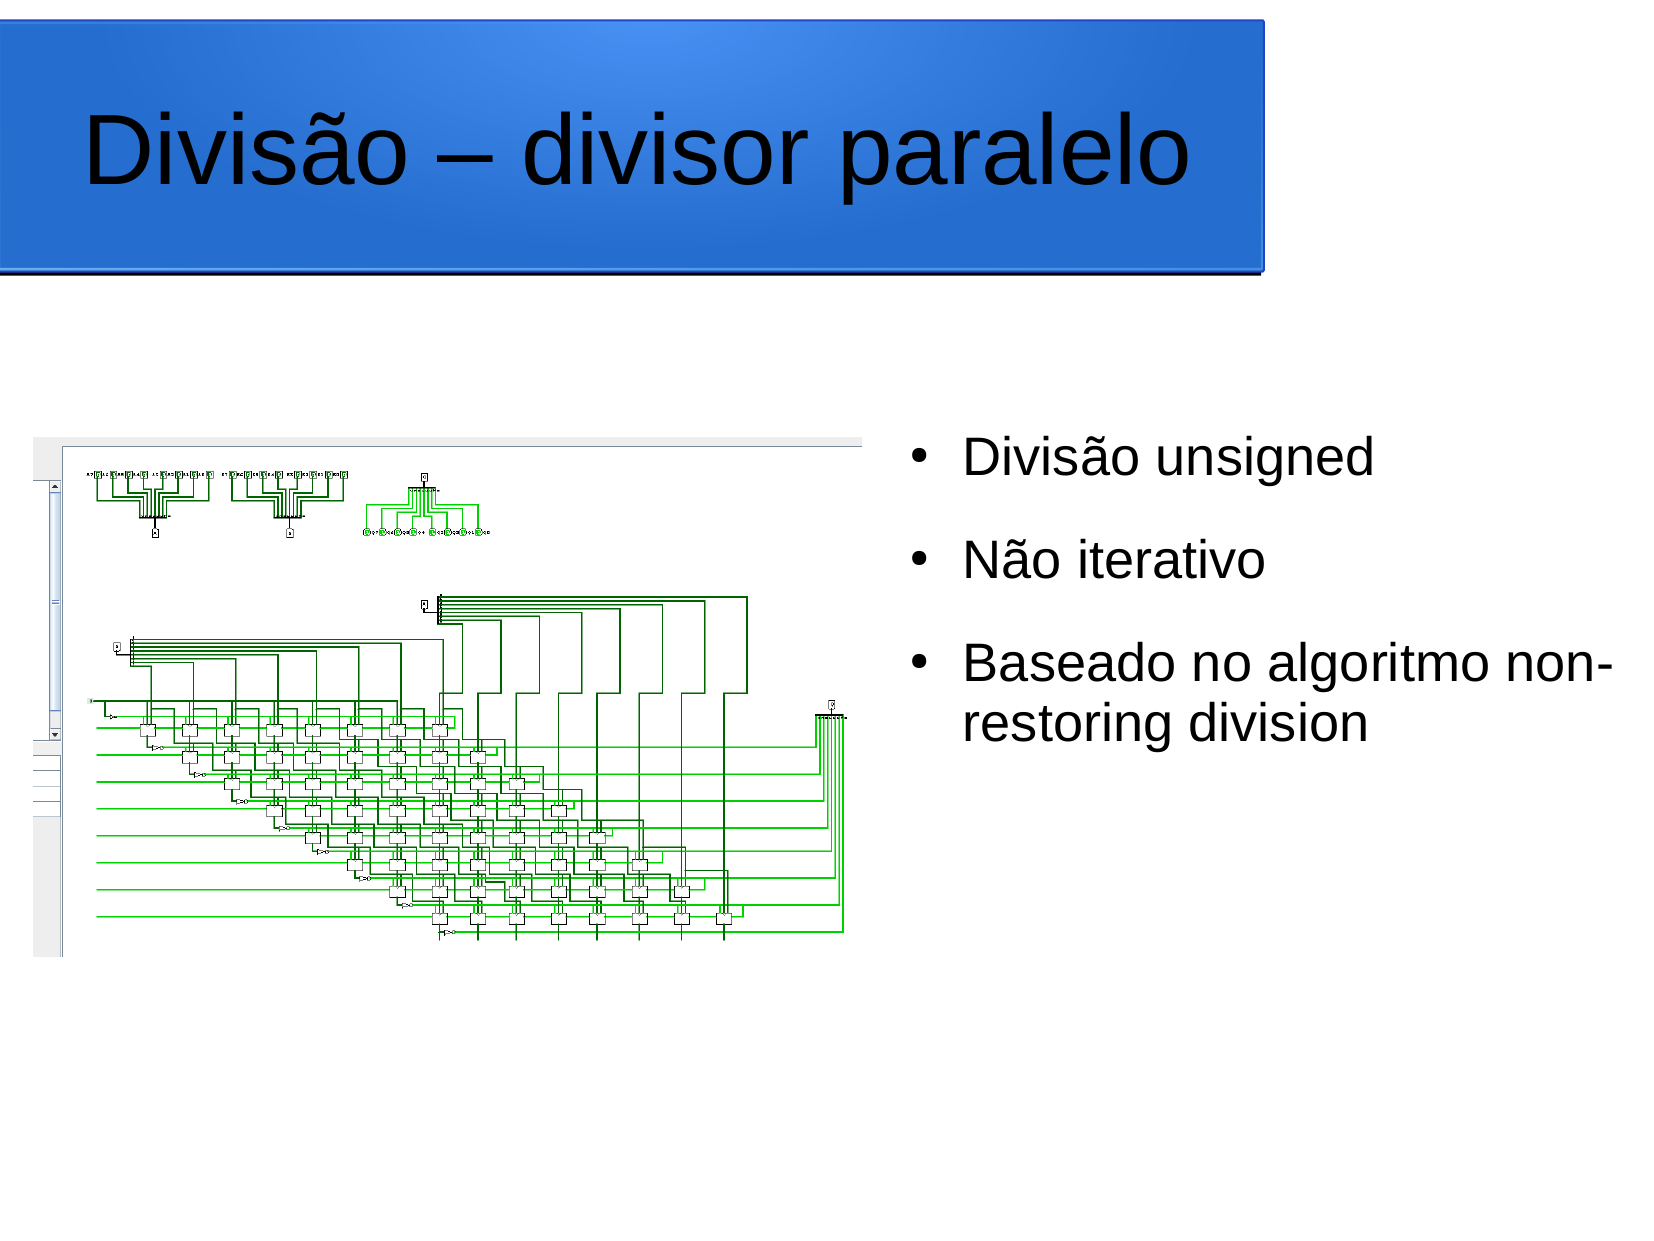

# Divisão – divisor paralelo
Divisão unsigned
Não iterativo
Baseado no algoritmo non-restoring division